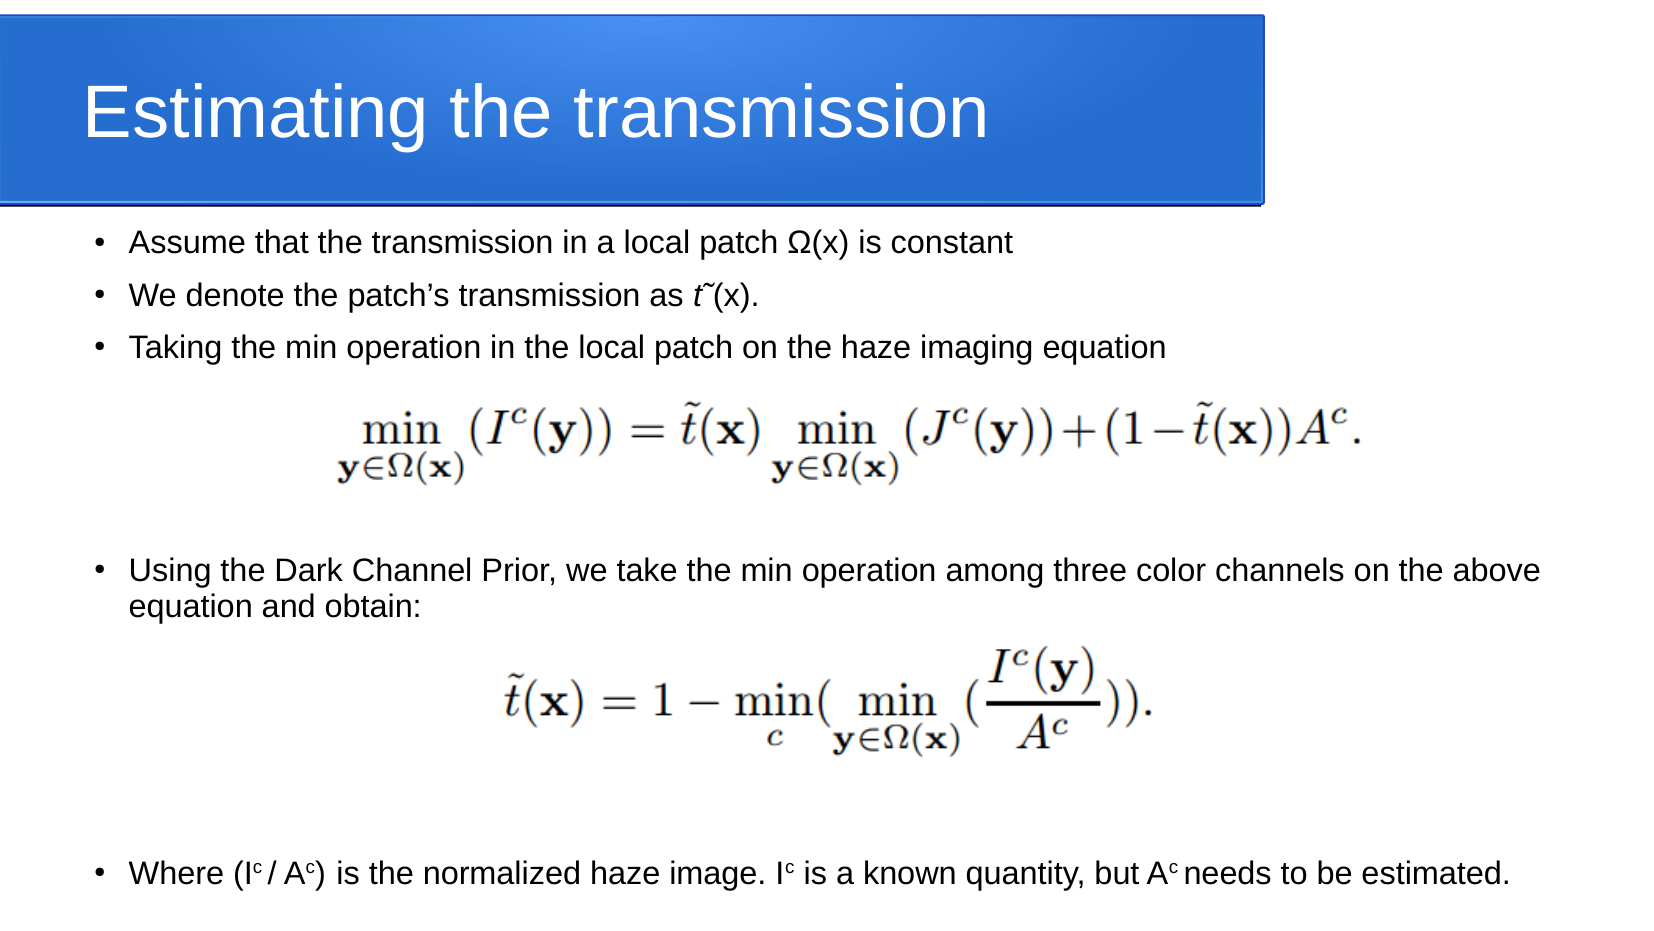

Estimating the transmission
# Assume that the transmission in a local patch Ω(x) is constant
We denote the patch’s transmission as t˜(x).
Taking the min operation in the local patch on the haze imaging equation
Using the Dark Channel Prior, we take the min operation among three color channels on the above equation and obtain:
Where (Ic / Ac) is the normalized haze image. Ic is a known quantity, but Ac needs to be estimated.